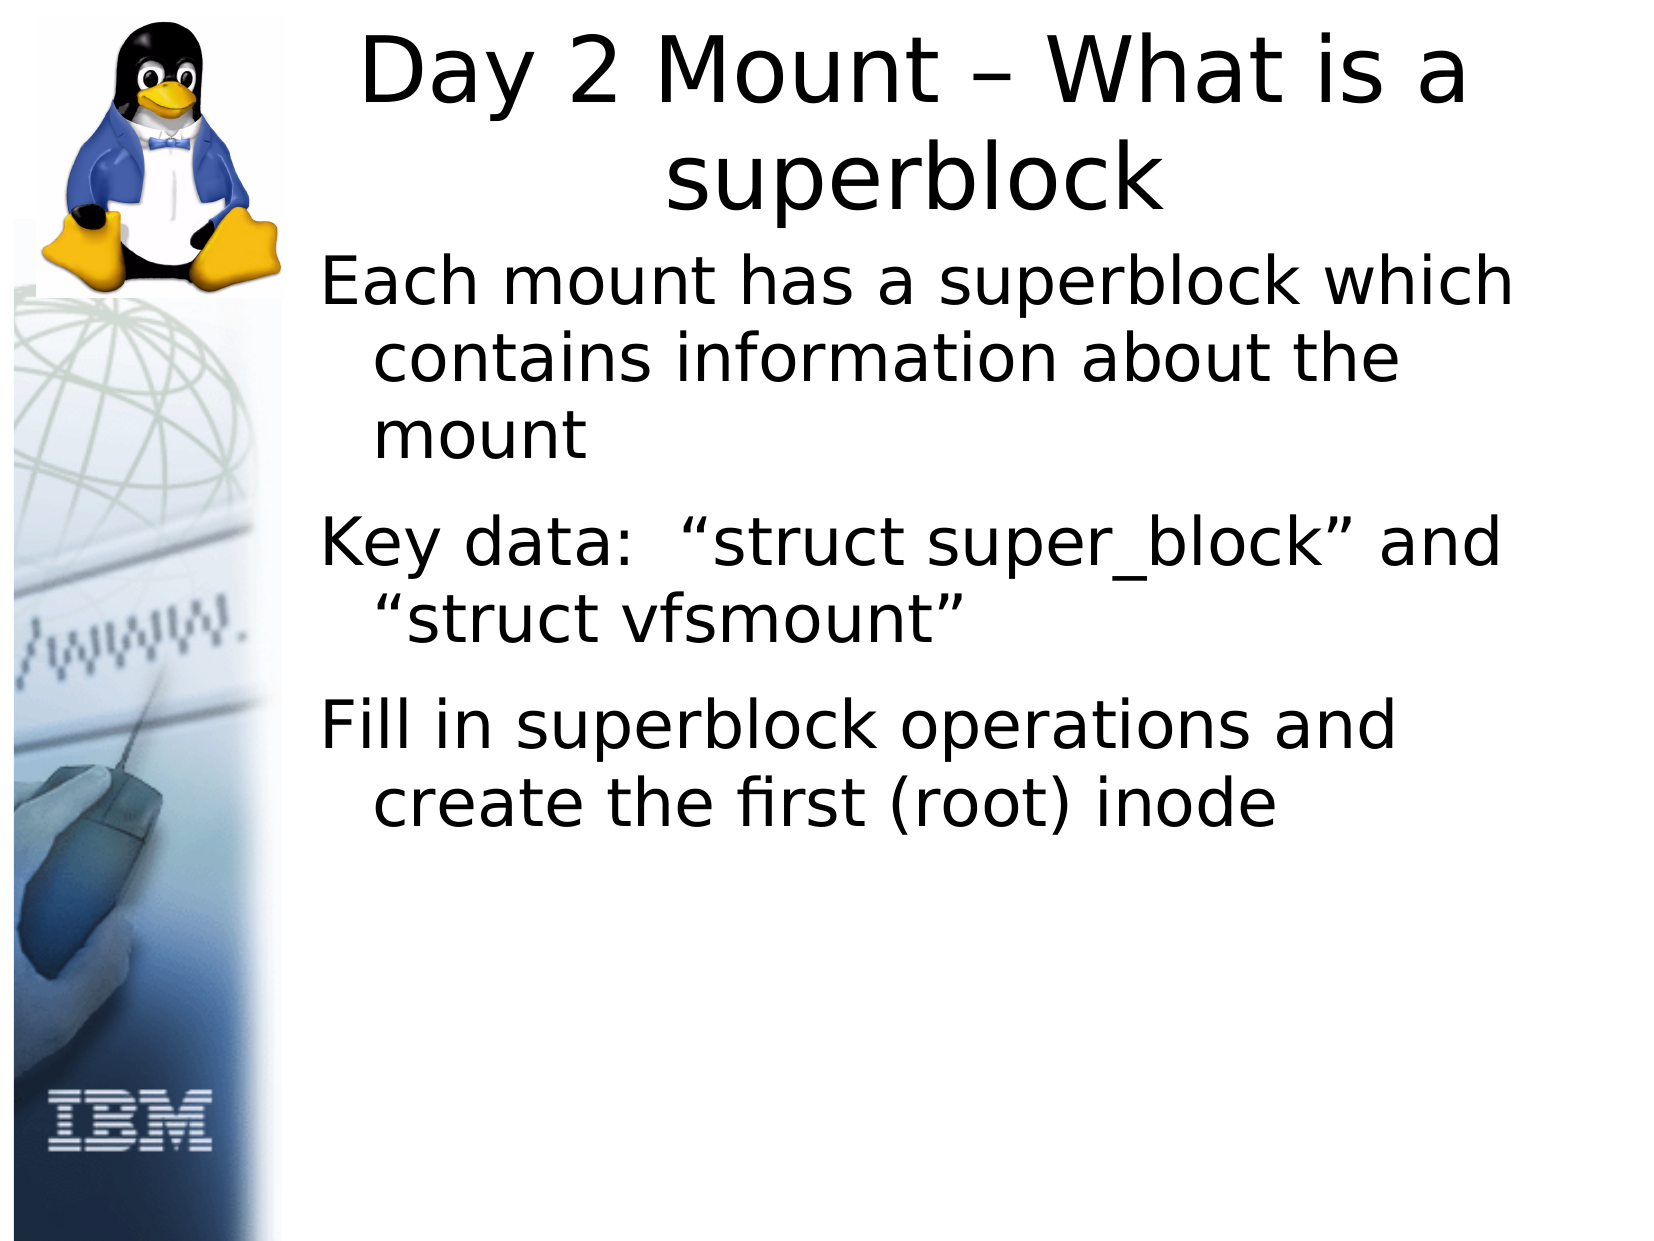

# Day 2 Mount – What is a superblock
Each mount has a superblock which contains information about the mount
Key data: “struct super_block” and “struct vfsmount”
Fill in superblock operations and create the first (root) inode